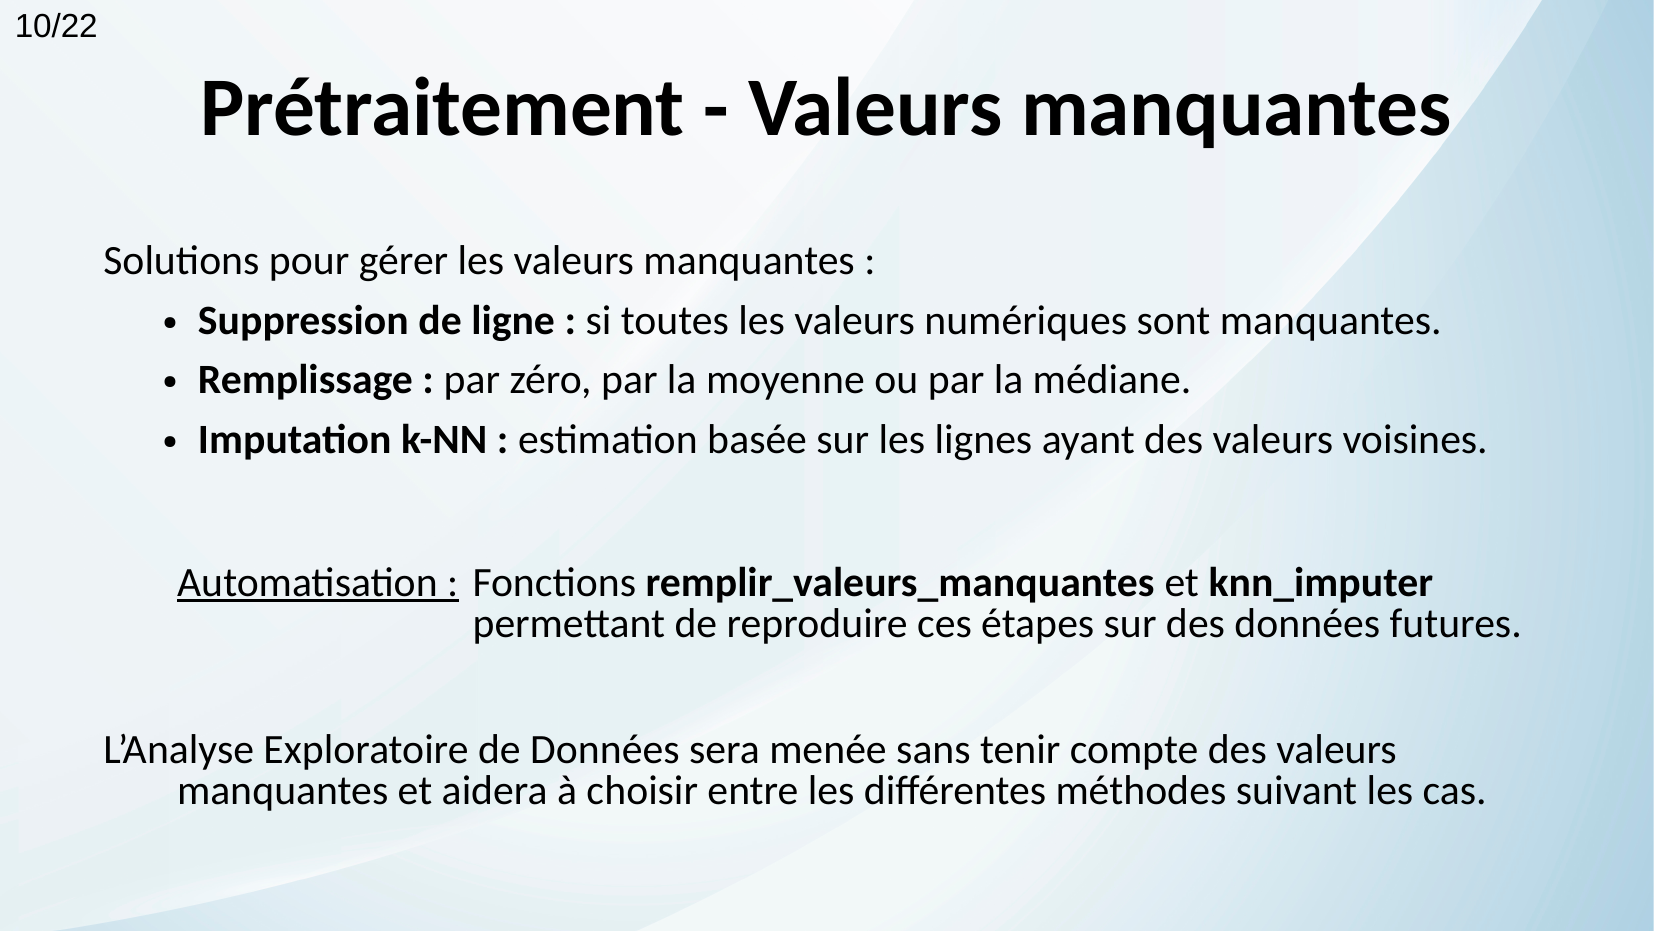

10/22
# Prétraitement - Valeurs manquantes
Solutions pour gérer les valeurs manquantes :
Suppression de ligne : si toutes les valeurs numériques sont manquantes.
Remplissage : par zéro, par la moyenne ou par la médiane.
Imputation k-NN : estimation basée sur les lignes ayant des valeurs voisines.
	Automatisation :	Fonctions remplir_valeurs_manquantes et knn_imputer
					permettant de reproduire ces étapes sur des données futures.
L’Analyse Exploratoire de Données sera menée sans tenir compte des valeurs
	manquantes et aidera à choisir entre les différentes méthodes suivant les cas.